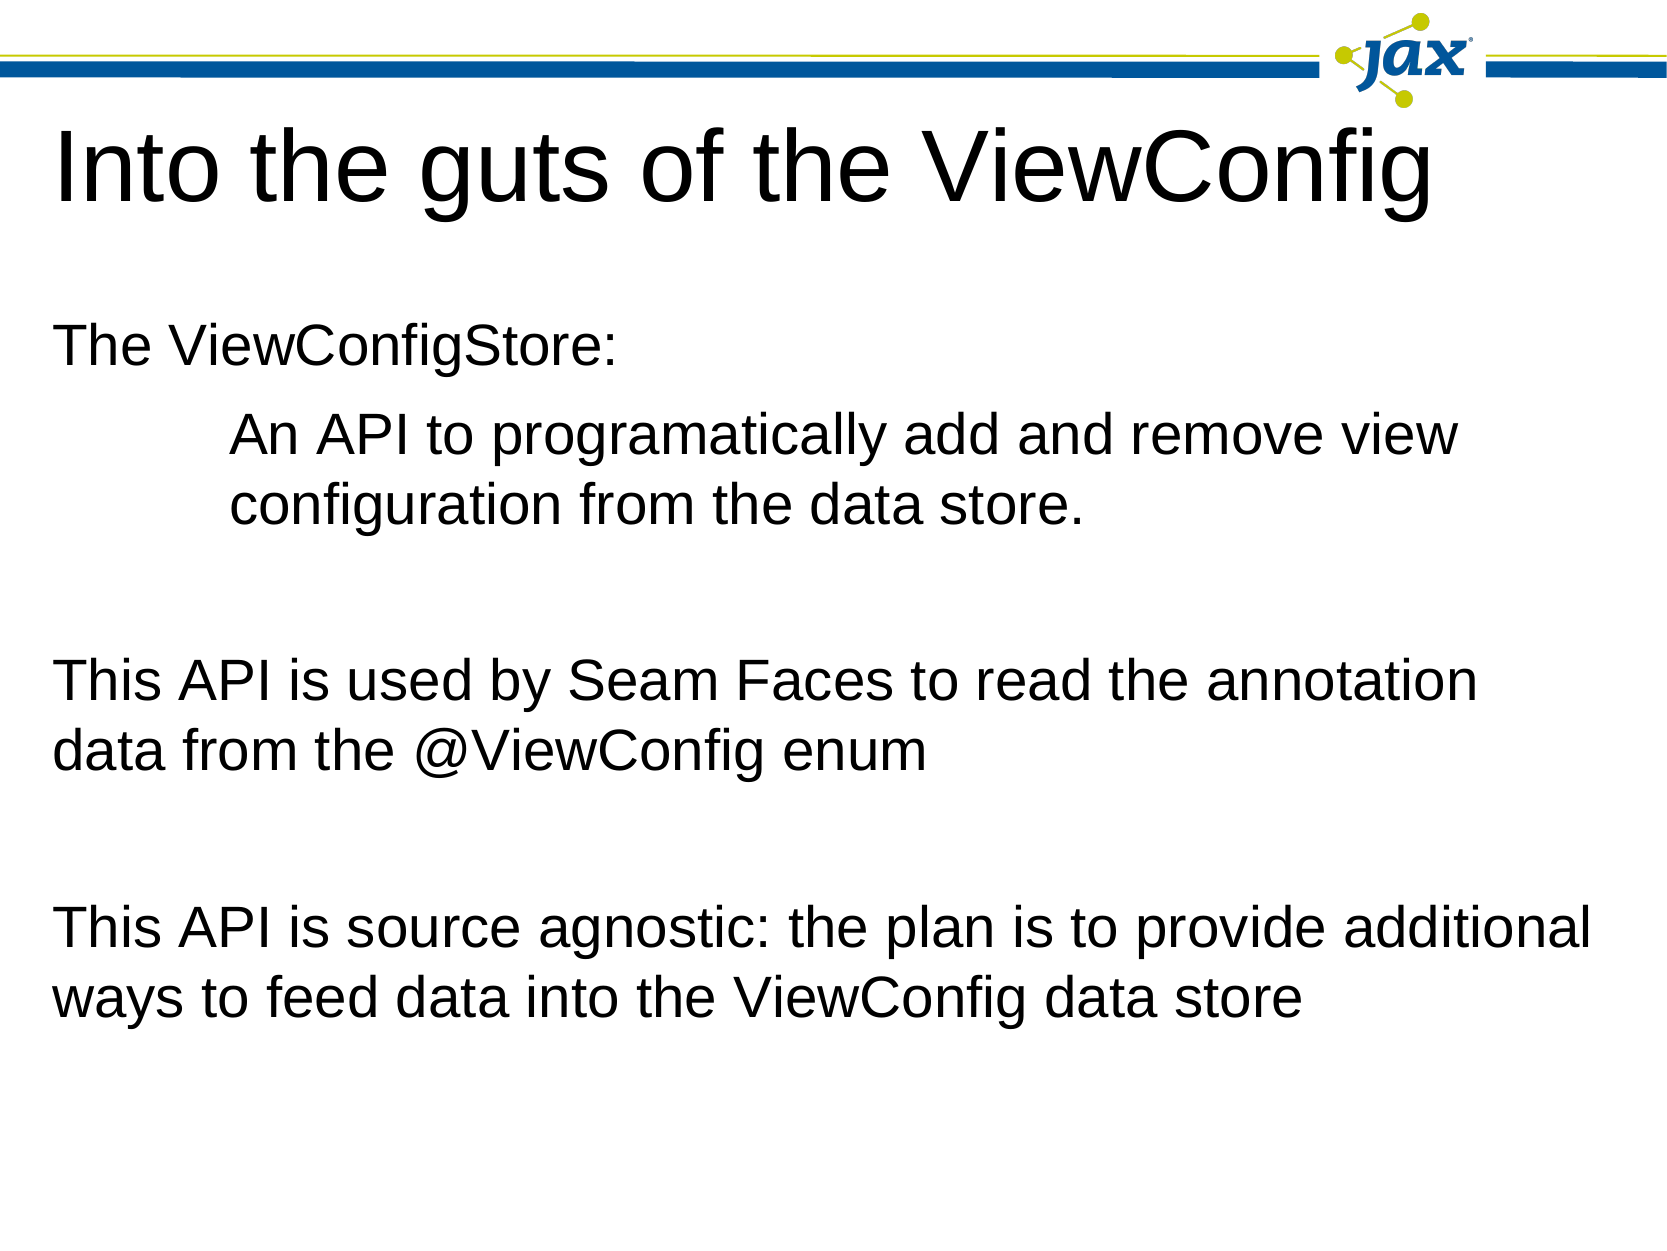

# Into the guts of the ViewConfig
The ViewConfigStore:
An API to programatically add and remove view configuration from the data store.
This API is used by Seam Faces to read the annotation data from the @ViewConfig enum
This API is source agnostic: the plan is to provide additional ways to feed data into the ViewConfig data store